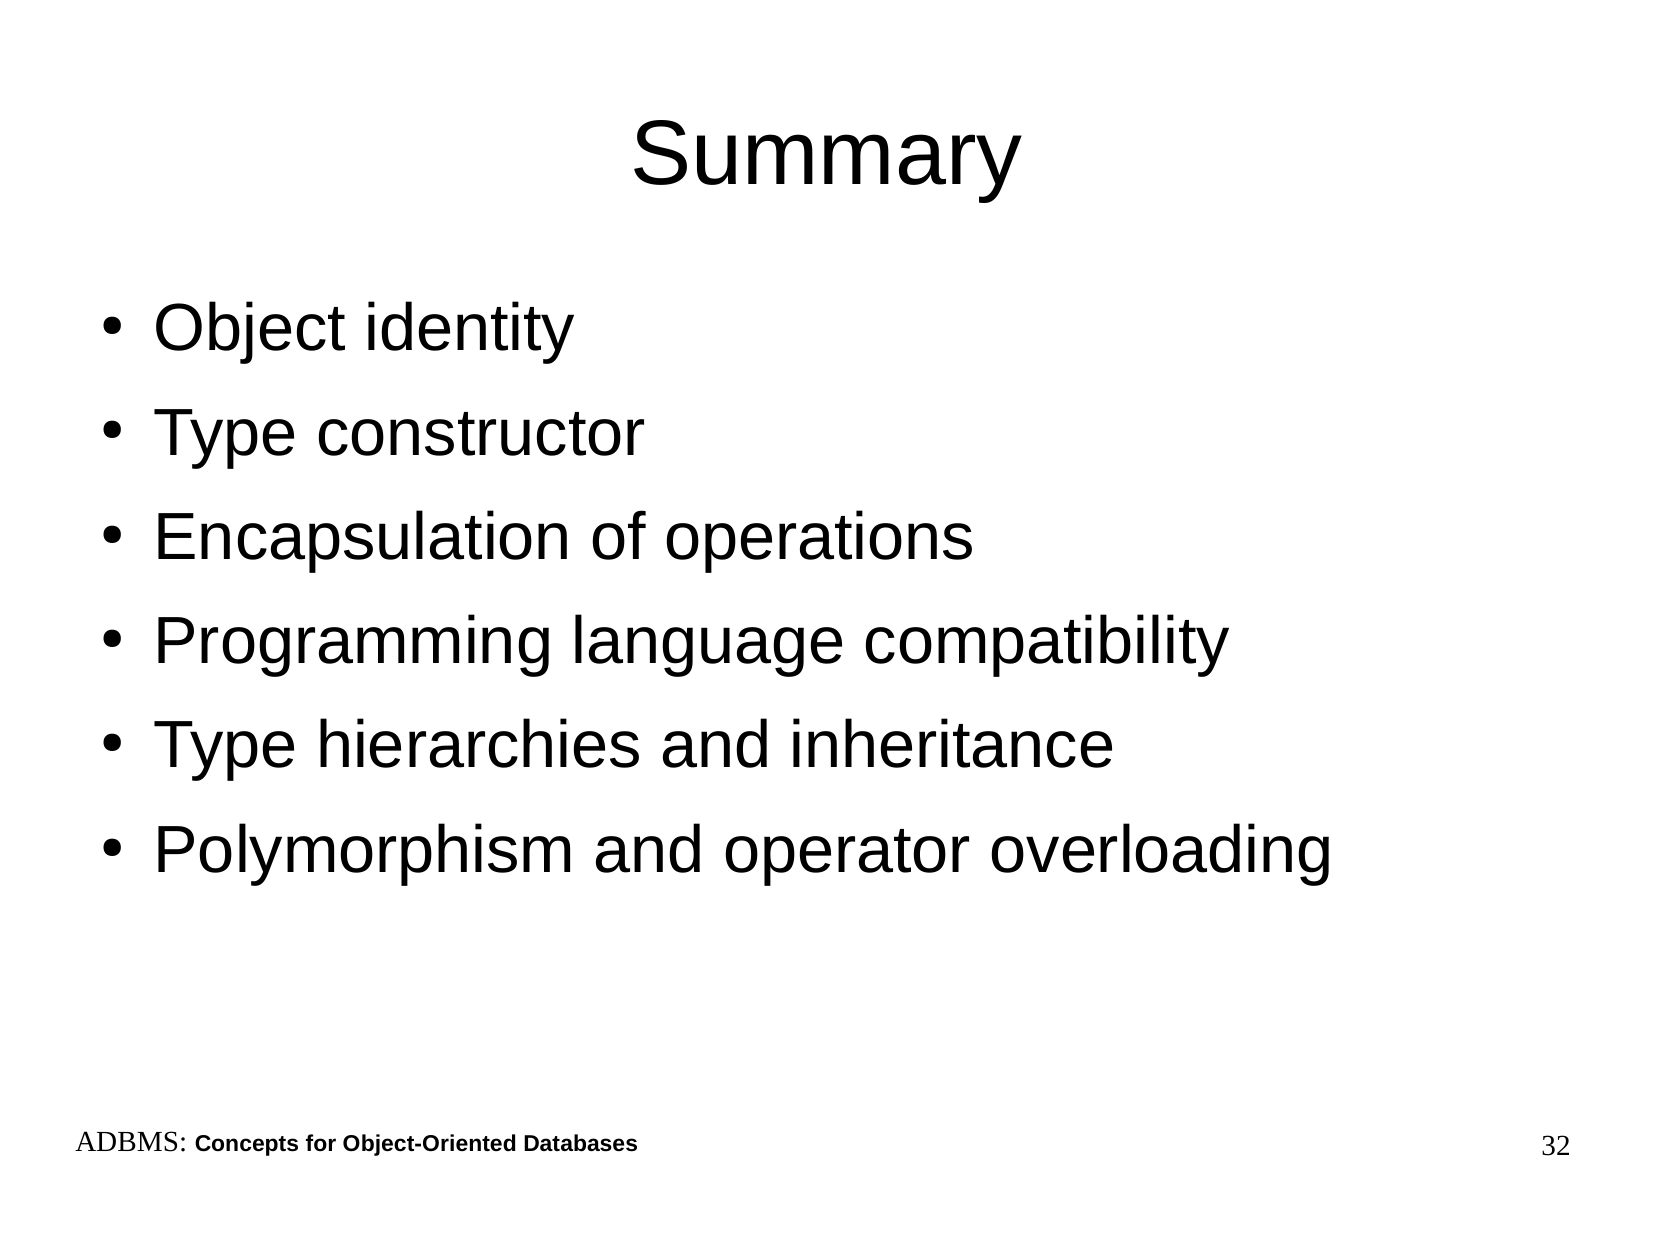

# Summary
Object identity
Type constructor
Encapsulation of operations
Programming language compatibility
Type hierarchies and inheritance
Polymorphism and operator overloading